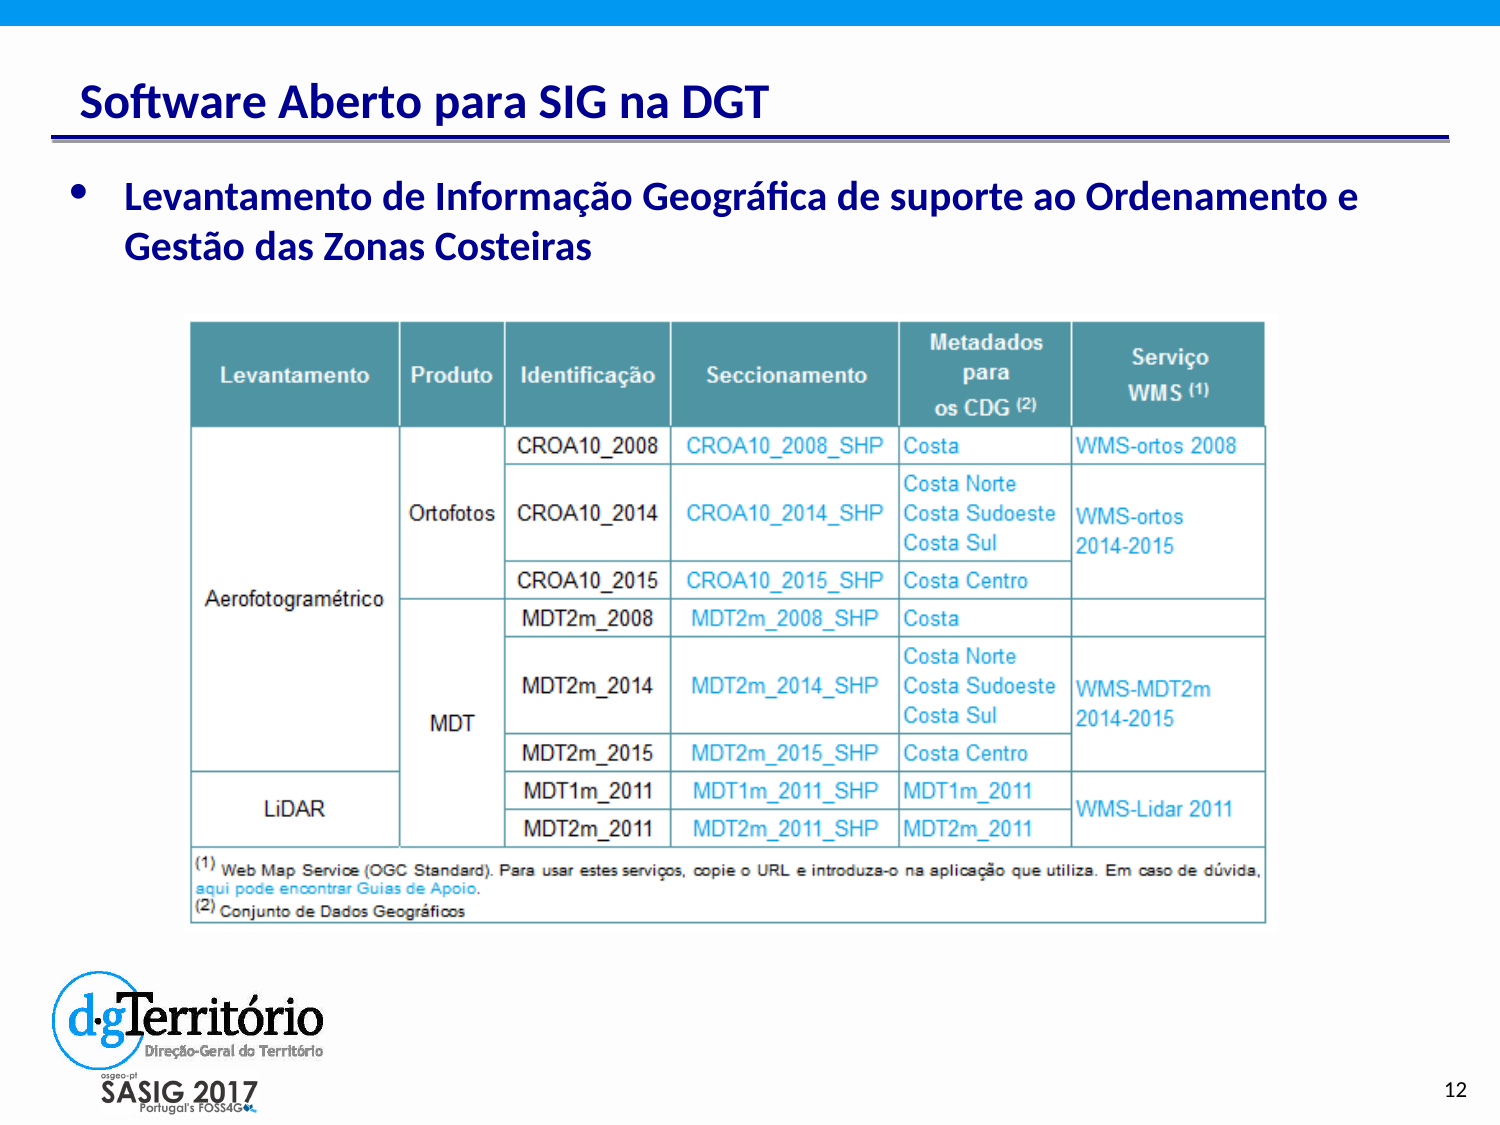

Software Aberto para SIG na DGT
# Levantamento de Informação Geográfica de suporte ao Ordenamento e Gestão das Zonas Costeiras